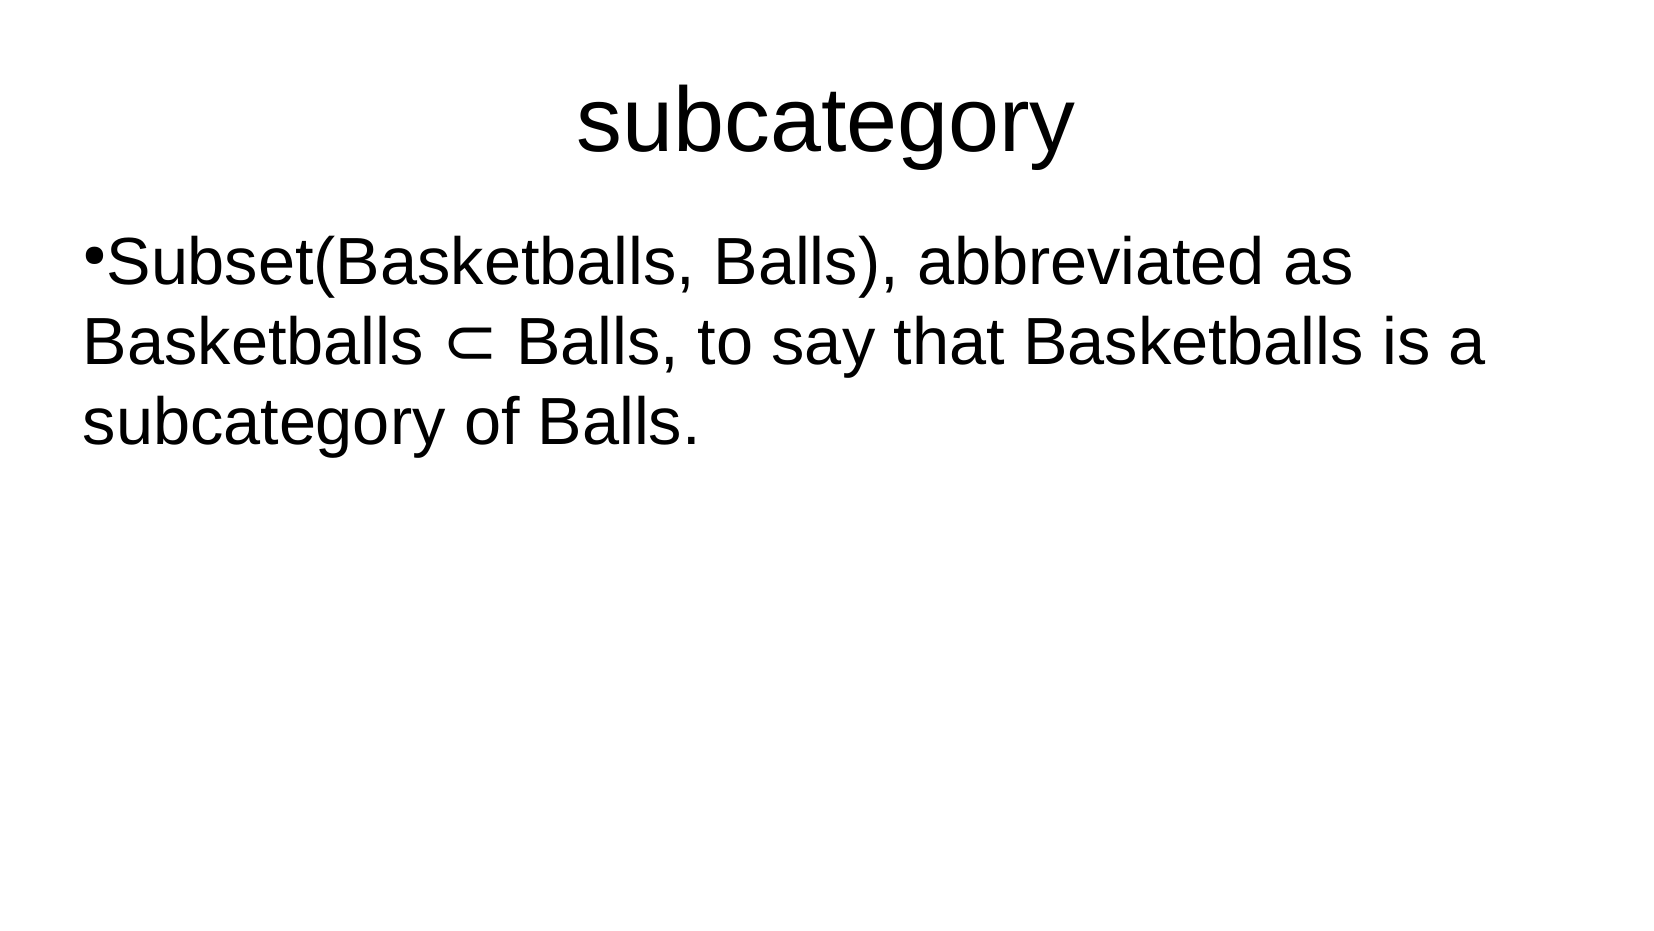

# subcategory
Subset(Basketballs, Balls), abbreviated as Basketballs ⊂ Balls, to say that Basketballs is a subcategory of Balls.